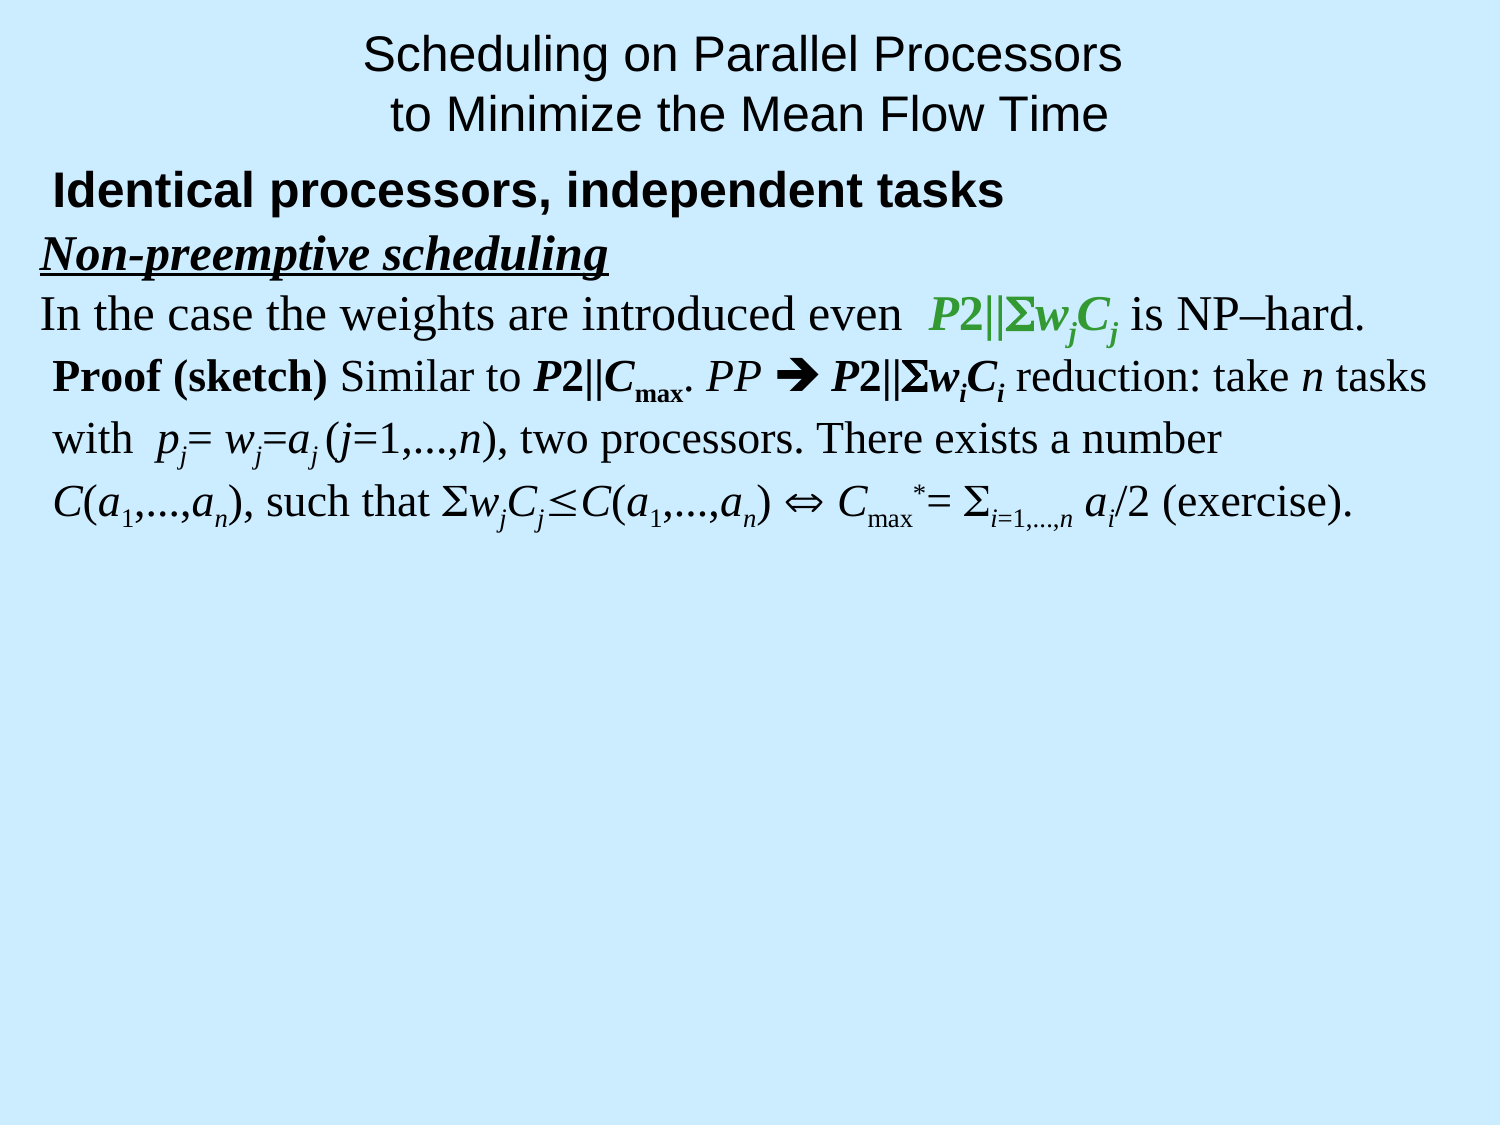

# Scheduling on Parallel Processors to Minimize the Mean Flow Time
Identical processors, independent tasks
Non-preemptive scheduling
In the case the weights are introduced even P2||wjCj is NP–hard.
Proof (sketch) Similar to P2||Cmax. PP  P2||wiCi reduction: take n tasks with pj= wj=aj (j=1,...,n), two processors. There exists a number C(a1,...,an), such that wjCjC(a1,...,an)  Cmax*= i=1,...,n ai/2 (exercise).